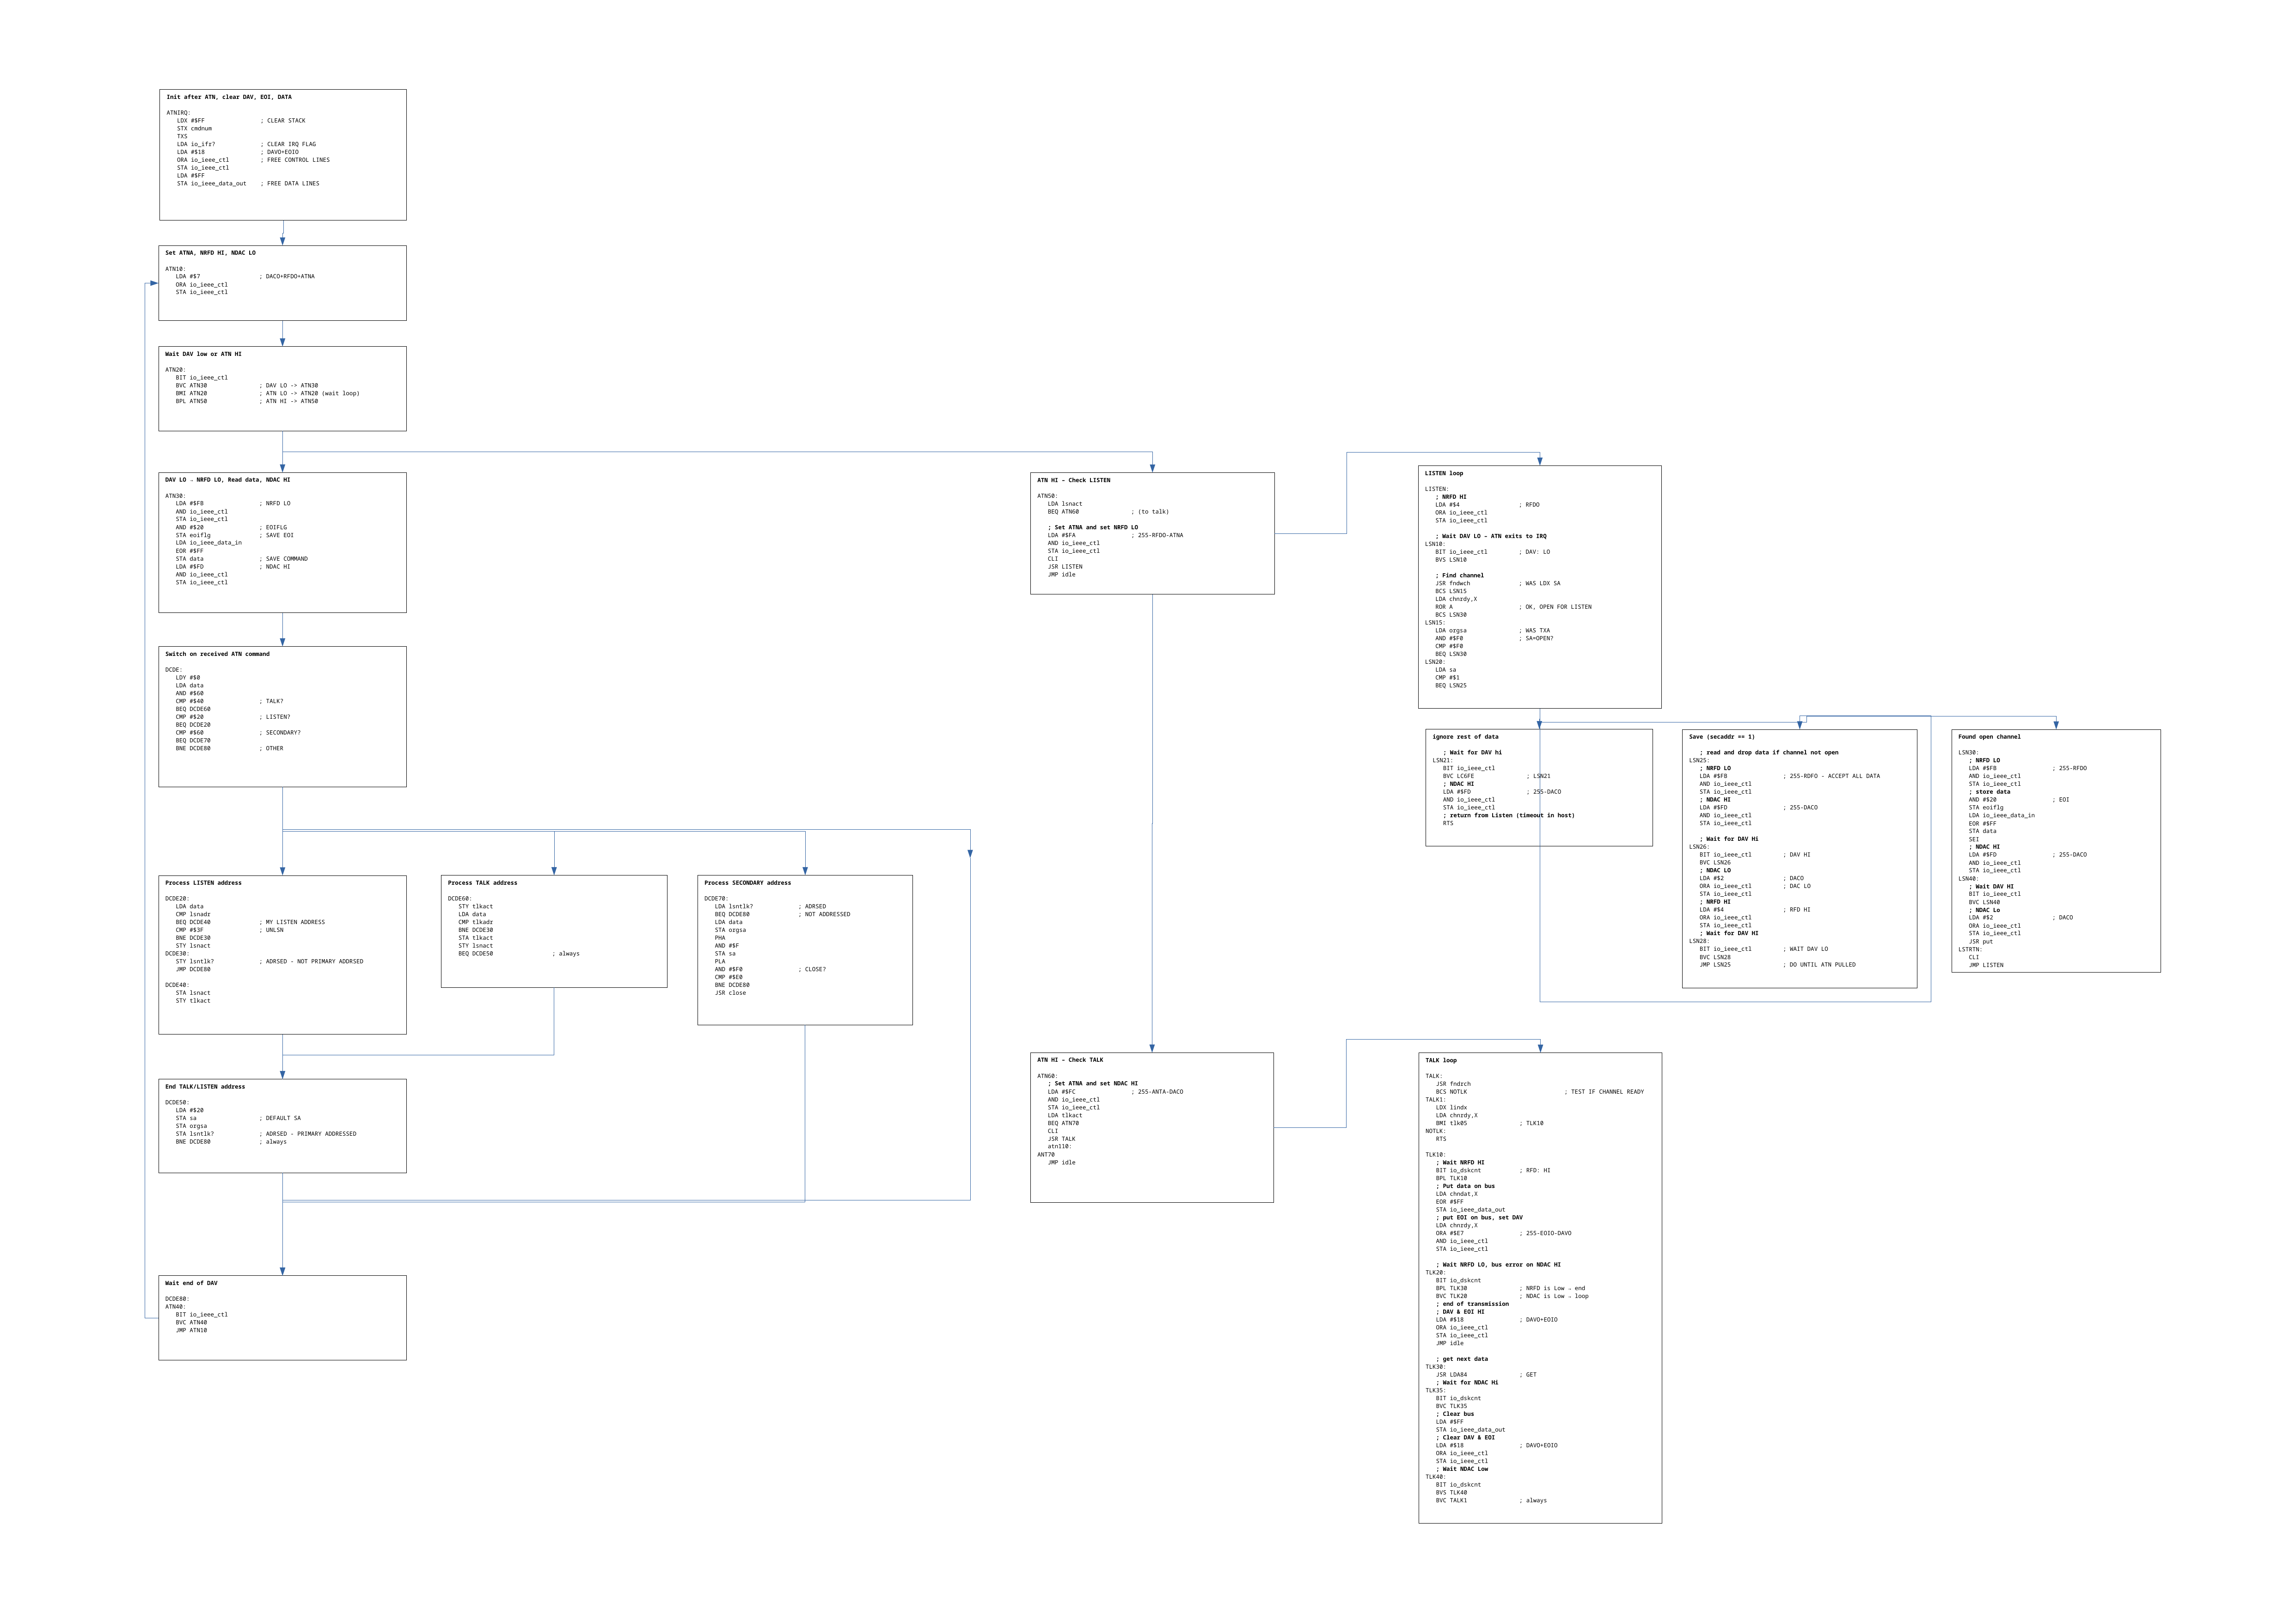

Init after ATN, clear DAV, EOI, DATA
ATNIRQ:
 LDX #$FF ; CLEAR STACK
 STX cmdnum
 TXS
 LDA io_ifr? ; CLEAR IRQ FLAG
 LDA #$18 ; DAVO+EOIO
 ORA io_ieee_ctl ; FREE CONTROL LINES
 STA io_ieee_ctl
 LDA #$FF
 STA io_ieee_data_out ; FREE DATA LINES
Set ATNA, NRFD HI, NDAC LO
ATN10:
 LDA #$7 ; DACO+RFDO+ATNA
 ORA io_ieee_ctl
 STA io_ieee_ctl
Wait DAV low or ATN HI
ATN20:
 BIT io_ieee_ctl
 BVC ATN30 ; DAV LO -> ATN30
 BMI ATN20 ; ATN LO -> ATN20 (wait loop)
 BPL ATN50 ; ATN HI -> ATN50
LISTEN loop
LISTEN:
 ; NRFD HI
 LDA #$4 ; RFDO
 ORA io_ieee_ctl
 STA io_ieee_ctl
 ; Wait DAV LO – ATN exits to IRQ
LSN10:
 BIT io_ieee_ctl ; DAV: LO
 BVS LSN10
 ; Find channel
 JSR fndwch ; WAS LDX SA
 BCS LSN15
 LDA chnrdy,X
 ROR A ; OK, OPEN FOR LISTEN
 BCS LSN30
LSN15:
 LDA orgsa ; WAS TXA
 AND #$F0 ; SA=OPEN?
 CMP #$F0
 BEQ LSN30
LSN20:
 LDA sa
 CMP #$1
 BEQ LSN25
DAV LO → NRFD LO, Read data, NDAC HI
ATN30:
 LDA #$FB ; NRFD LO
 AND io_ieee_ctl
 STA io_ieee_ctl
 AND #$20 ; EOIFLG
 STA eoiflg ; SAVE EOI
 LDA io_ieee_data_in
 EOR #$FF
 STA data ; SAVE COMMAND
 LDA #$FD ; NDAC HI
 AND io_ieee_ctl
 STA io_ieee_ctl
ATN HI – Check LISTEN
ATN50:
 LDA lsnact
 BEQ ATN60	 ; (to talk)
 ; Set ATNA and set NRFD LO
 LDA #$FA ; 255-RFDO-ATNA
 AND io_ieee_ctl
 STA io_ieee_ctl
 CLI
 JSR LISTEN
 JMP idle
Switch on received ATN command
DCDE:
 LDY #$0
 LDA data
 AND #$60
 CMP #$40 ; TALK?
 BEQ DCDE60
 CMP #$20 ; LISTEN?
 BEQ DCDE20
 CMP #$60 ; SECONDARY?
 BEQ DCDE70
 BNE DCDE80 	 ; OTHER
ignore rest of data
 ; Wait for DAV hi
LSN21:
 BIT io_ieee_ctl
 BVC LC6FE ; LSN21
 ; NDAC HI
 LDA #$FD ; 255-DACO
 AND io_ieee_ctl
 STA io_ieee_ctl
 ; return from Listen (timeout in host)
 RTS
Save (secaddr == 1)
 ; read and drop data if channel not open
LSN25:
 ; NRFD LO
 LDA #$FB ; 255-RDFO - ACCEPT ALL DATA
 AND io_ieee_ctl
 STA io_ieee_ctl
 ; NDAC HI
 LDA #$FD ; 255-DACO
 AND io_ieee_ctl
 STA io_ieee_ctl
 ; Wait for DAV Hi
LSN26:
 BIT io_ieee_ctl ; DAV HI
 BVC LSN26
 ; NDAC LO
 LDA #$2 ; DACO
 ORA io_ieee_ctl ; DAC LO
 STA io_ieee_ctl
 ; NRFD HI
 LDA #$4 ; RFD HI
 ORA io_ieee_ctl
 STA io_ieee_ctl
 ; Wait for DAV HI
LSN28:
 BIT io_ieee_ctl ; WAIT DAV LO
 BVC LSN28
 JMP LSN25	 ; DO UNTIL ATN PULLED
Found open channel
LSN30:
 ; NRFD LO
 LDA #$FB ; 255-RFDO
 AND io_ieee_ctl
 STA io_ieee_ctl
 ; store data
 AND #$20 ; EOI
 STA eoiflg
 LDA io_ieee_data_in
 EOR #$FF
 STA data
 SEI
 ; NDAC HI
 LDA #$FD ; 255-DACO
 AND io_ieee_ctl
 STA io_ieee_ctl
LSN40:
 ; Wait DAV HI
 BIT io_ieee_ctl
 BVC LSN40
 ; NDAC Lo
 LDA #$2 ; DACO
 ORA io_ieee_ctl
 STA io_ieee_ctl
 JSR put
LSTRTN:
 CLI
 JMP LISTEN
Process TALK address
DCDE60:
 STY tlkact
 LDA data
 CMP tlkadr
 BNE DCDE30
 STA tlkact
 STY lsnact
 BEQ DCDE50		; always
Process SECONDARY address
DCDE70:
 LDA lsntlk? ; ADRSED
 BEQ DCDE80 ; NOT ADDRESSED
 LDA data
 STA orgsa
 PHA
 AND #$F
 STA sa
 PLA
 AND #$F0 ; CLOSE?
 CMP #$E0
 BNE DCDE80
 JSR close
Process LISTEN address
DCDE20:
 LDA data
 CMP lsnadr
 BEQ DCDE40	 ; MY LISTEN ADDRESS
 CMP #$3F ; UNLSN
 BNE DCDE30
 STY lsnact
DCDE30:
 STY lsntlk? ; ADRSED - NOT PRIMARY ADDRSED
 JMP DCDE80
DCDE40:
 STA lsnact
 STY tlkact
ATN HI – Check TALK
ATN60:
 ; Set ATNA and set NDAC HI
 LDA #$FC ; 255-ANTA-DACO
 AND io_ieee_ctl
 STA io_ieee_ctl
 LDA tlkact
 BEQ ATN70
 CLI
 JSR TALK
 atn110:
ANT70
 JMP idle
TALK loop
TALK:
 JSR fndrch
 BCS NOTLK 			; TEST IF CHANNEL READY
TALK1:
 LDX lindx
 LDA chnrdy,X
 BMI tlk05 ; TLK10
NOTLK:
 RTS
TLK10:
 ; Wait NRFD HI
 BIT io_dskcnt ; RFD: HI
 BPL TLK10
 ; Put data on bus
 LDA chndat,X
 EOR #$FF
 STA io_ieee_data_out
 ; put EOI on bus, set DAV
 LDA chnrdy,X
 ORA #$E7 ; 255-EOIO-DAVO
 AND io_ieee_ctl
 STA io_ieee_ctl
 ; Wait NRFD LO, bus error on NDAC HI
TLK20:
 BIT io_dskcnt
 BPL TLK30	 ; NRFD is Low → end
 BVC TLK20	 ; NDAC is Low → loop
 ; end of transmission
 ; DAV & EOI HI
 LDA #$18 ; DAVO+EOIO
 ORA io_ieee_ctl
 STA io_ieee_ctl
 JMP idle
 ; get next data
TLK30:
 JSR LDA84 ; GET
 ; Wait for NDAC Hi
TLK35:
 BIT io_dskcnt
 BVC TLK35
 ; Clear bus
 LDA #$FF
 STA io_ieee_data_out
 ; Clear DAV & EOI
 LDA #$18 ; DAVO+EOIO
 ORA io_ieee_ctl
 STA io_ieee_ctl
 ; Wait NDAC Low
TLK40:
 BIT io_dskcnt
 BVS TLK40
 BVC TALK1	 ; always
End TALK/LISTEN address
DCDE50:
 LDA #$20
 STA sa ; DEFAULT SA
 STA orgsa
 STA lsntlk? ; ADRSED - PRIMARY ADDRESSED
 BNE DCDE80	 ; always
Wait end of DAV
DCDE80:
ATN40:
 BIT io_ieee_ctl
 BVC ATN40
 JMP ATN10